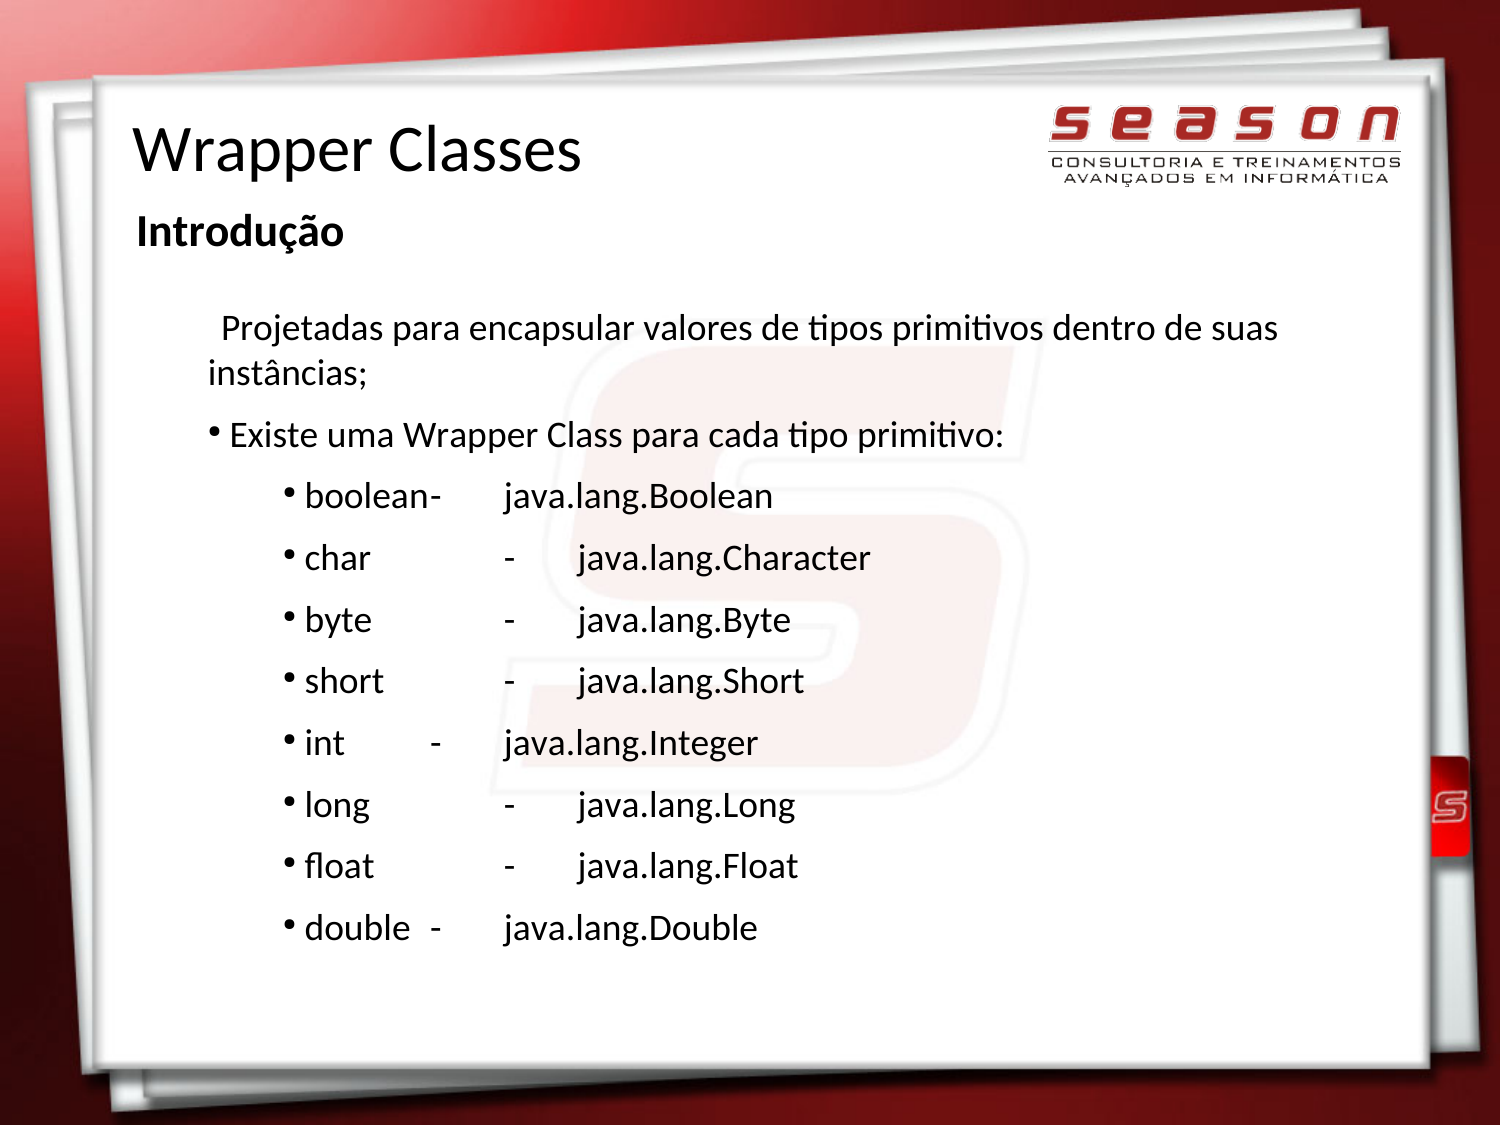

# Wrapper Classes
Introdução
Projetadas para encapsular valores de tipos primitivos dentro de suas instâncias;
 Existe uma Wrapper Class para cada tipo primitivo:
 boolean	-	java.lang.Boolean
 char		-	java.lang.Character
 byte		-	java.lang.Byte
 short		-	java.lang.Short
 int		- 	java.lang.Integer
 long		- 	java.lang.Long
 float		-	java.lang.Float
 double 	-	java.lang.Double